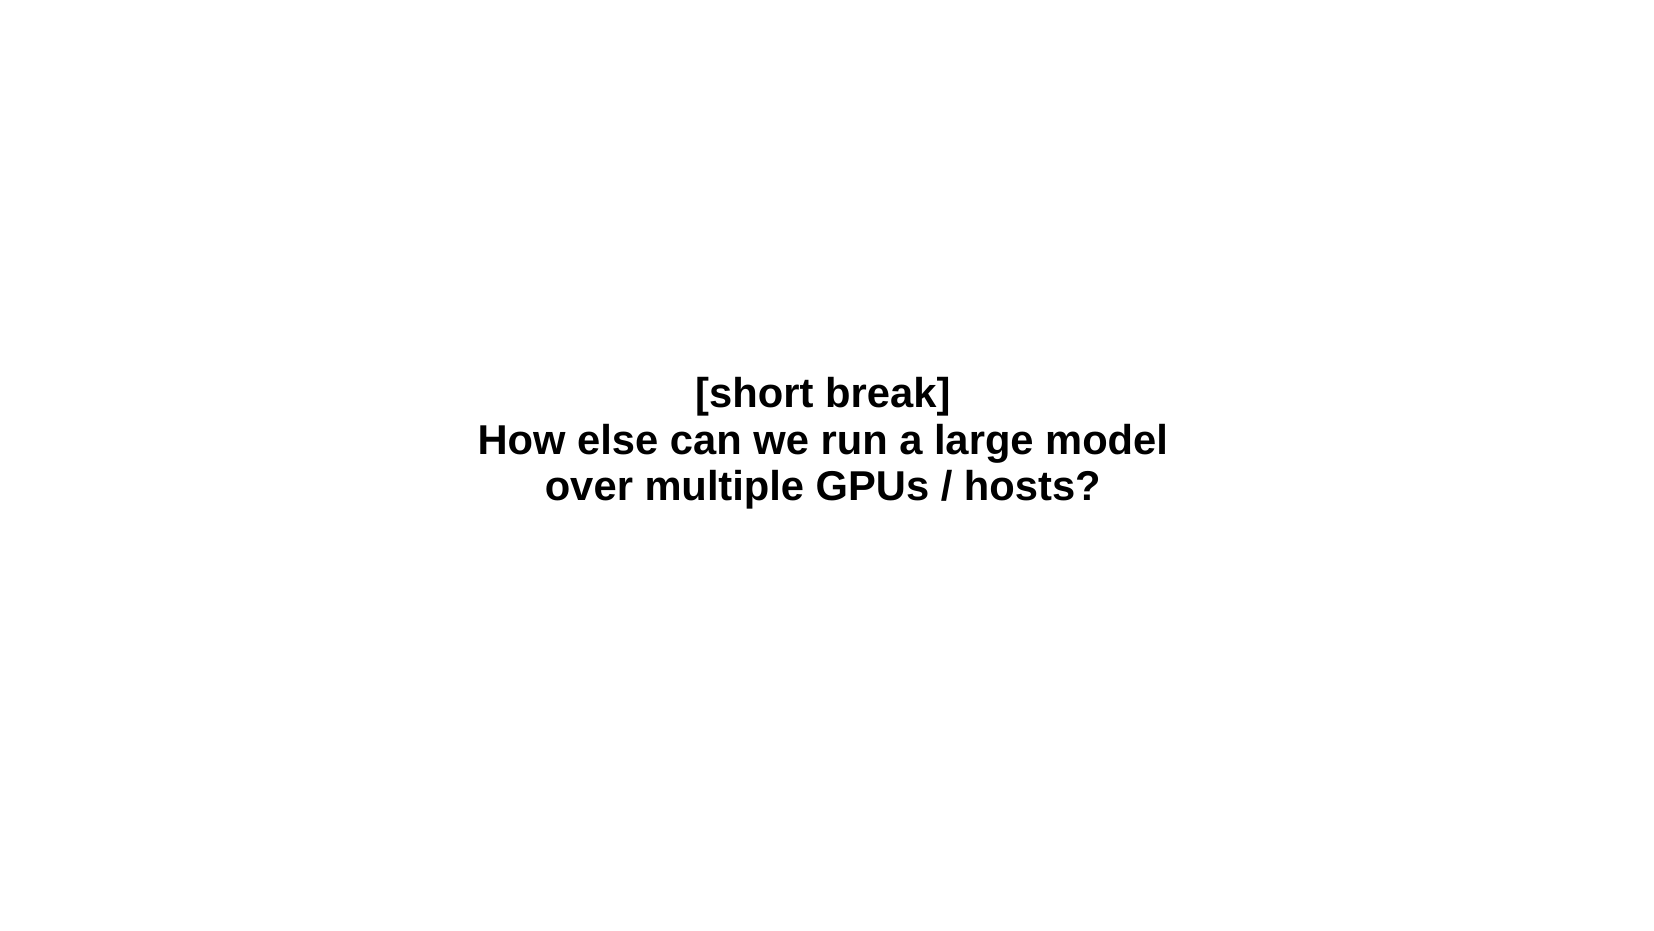

[short break]
How else can we run a large model
over multiple GPUs / hosts?